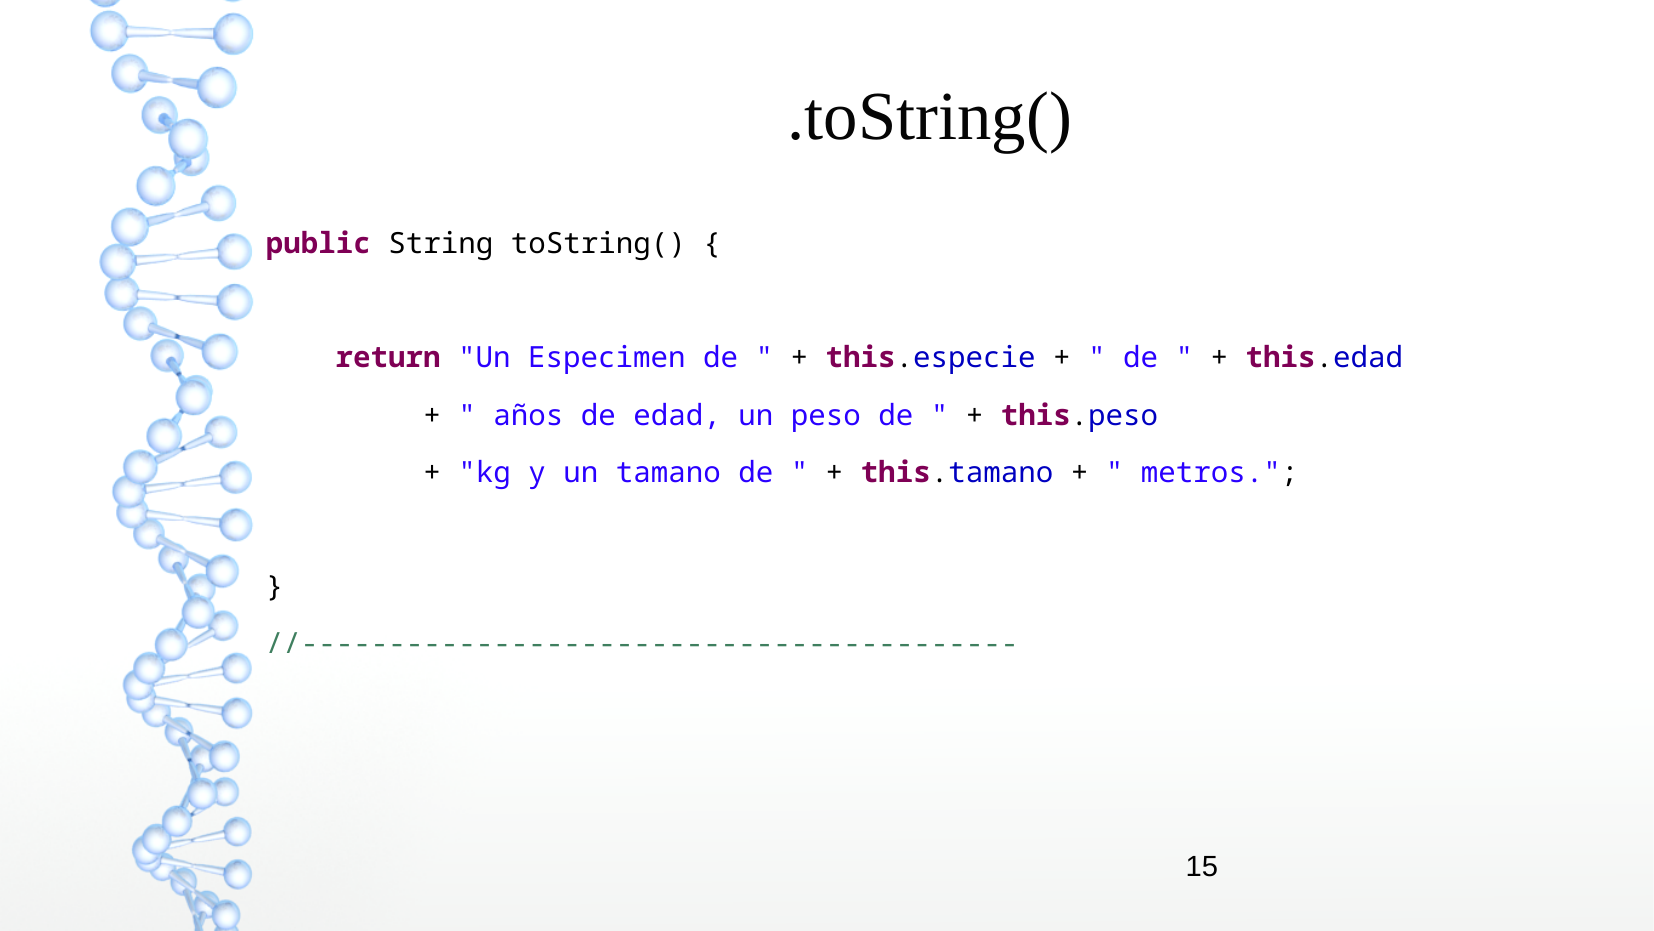

# .toString()
public String toString() {
 return "Un Especimen de " + this.especie + " de " + this.edad
 + " años de edad, un peso de " + this.peso
 + "kg y un tamano de " + this.tamano + " metros.";
}
//-----------------------------------------
14